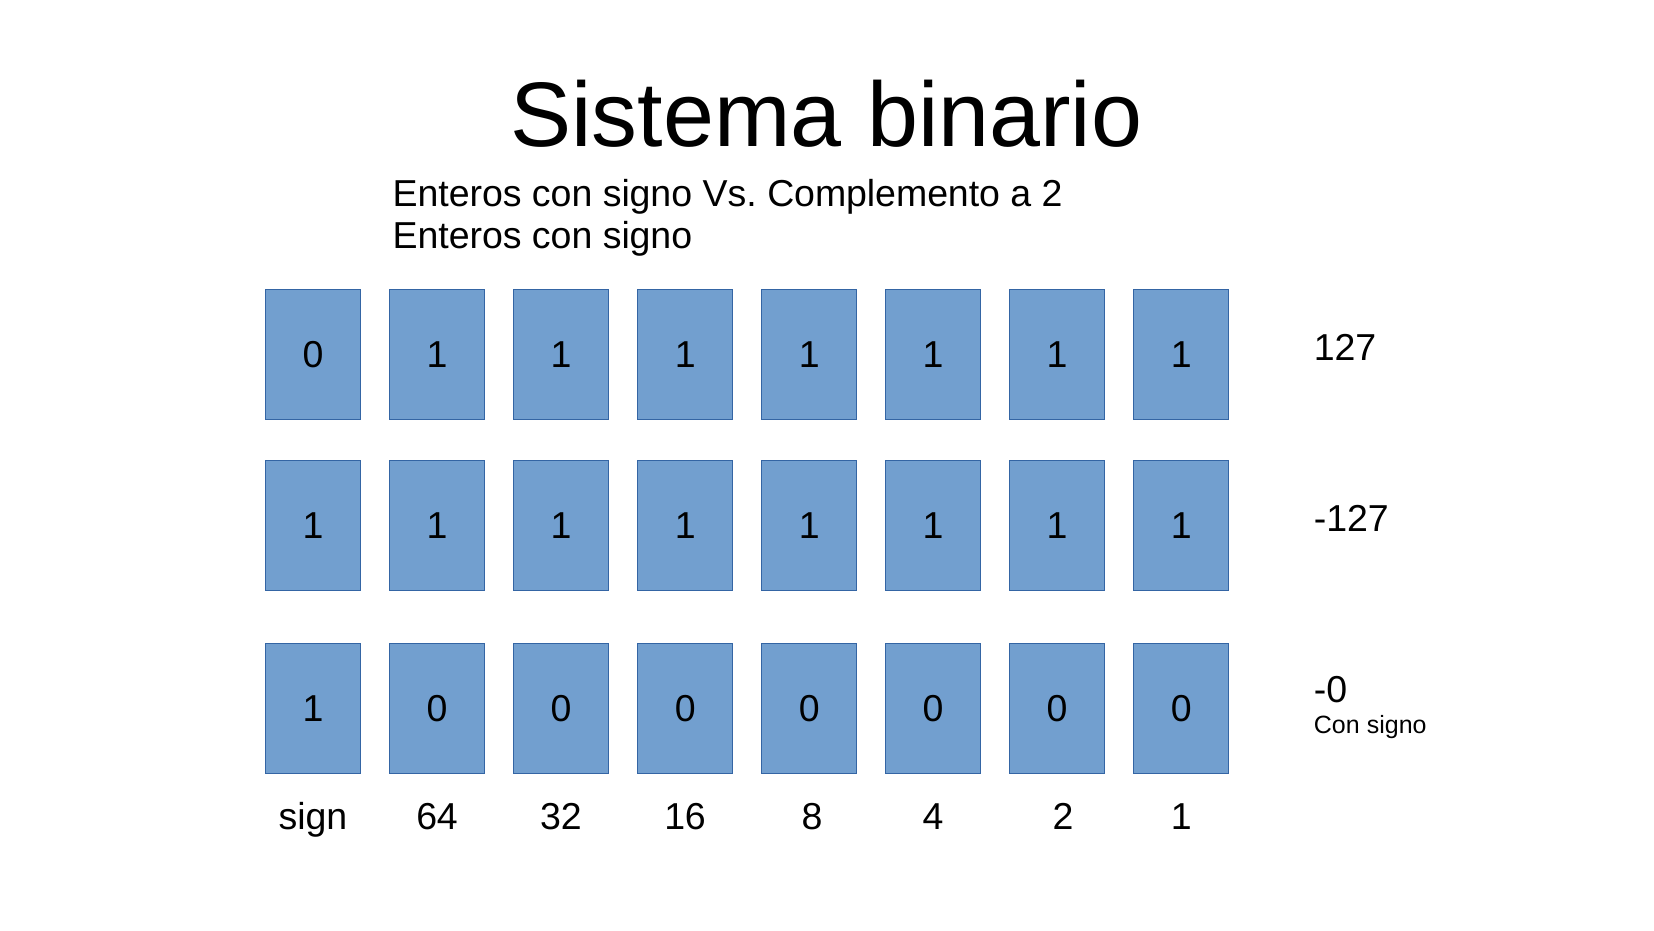

# Sistema binario
Enteros con signo Vs. Complemento a 2
Enteros con signo
0
1
1
1
1
1
1
1
127
1
1
1
1
1
1
1
1
-127
1
0
0
0
0
0
0
0
-0
Con signo
sign
64
32
16
8
4
2
1